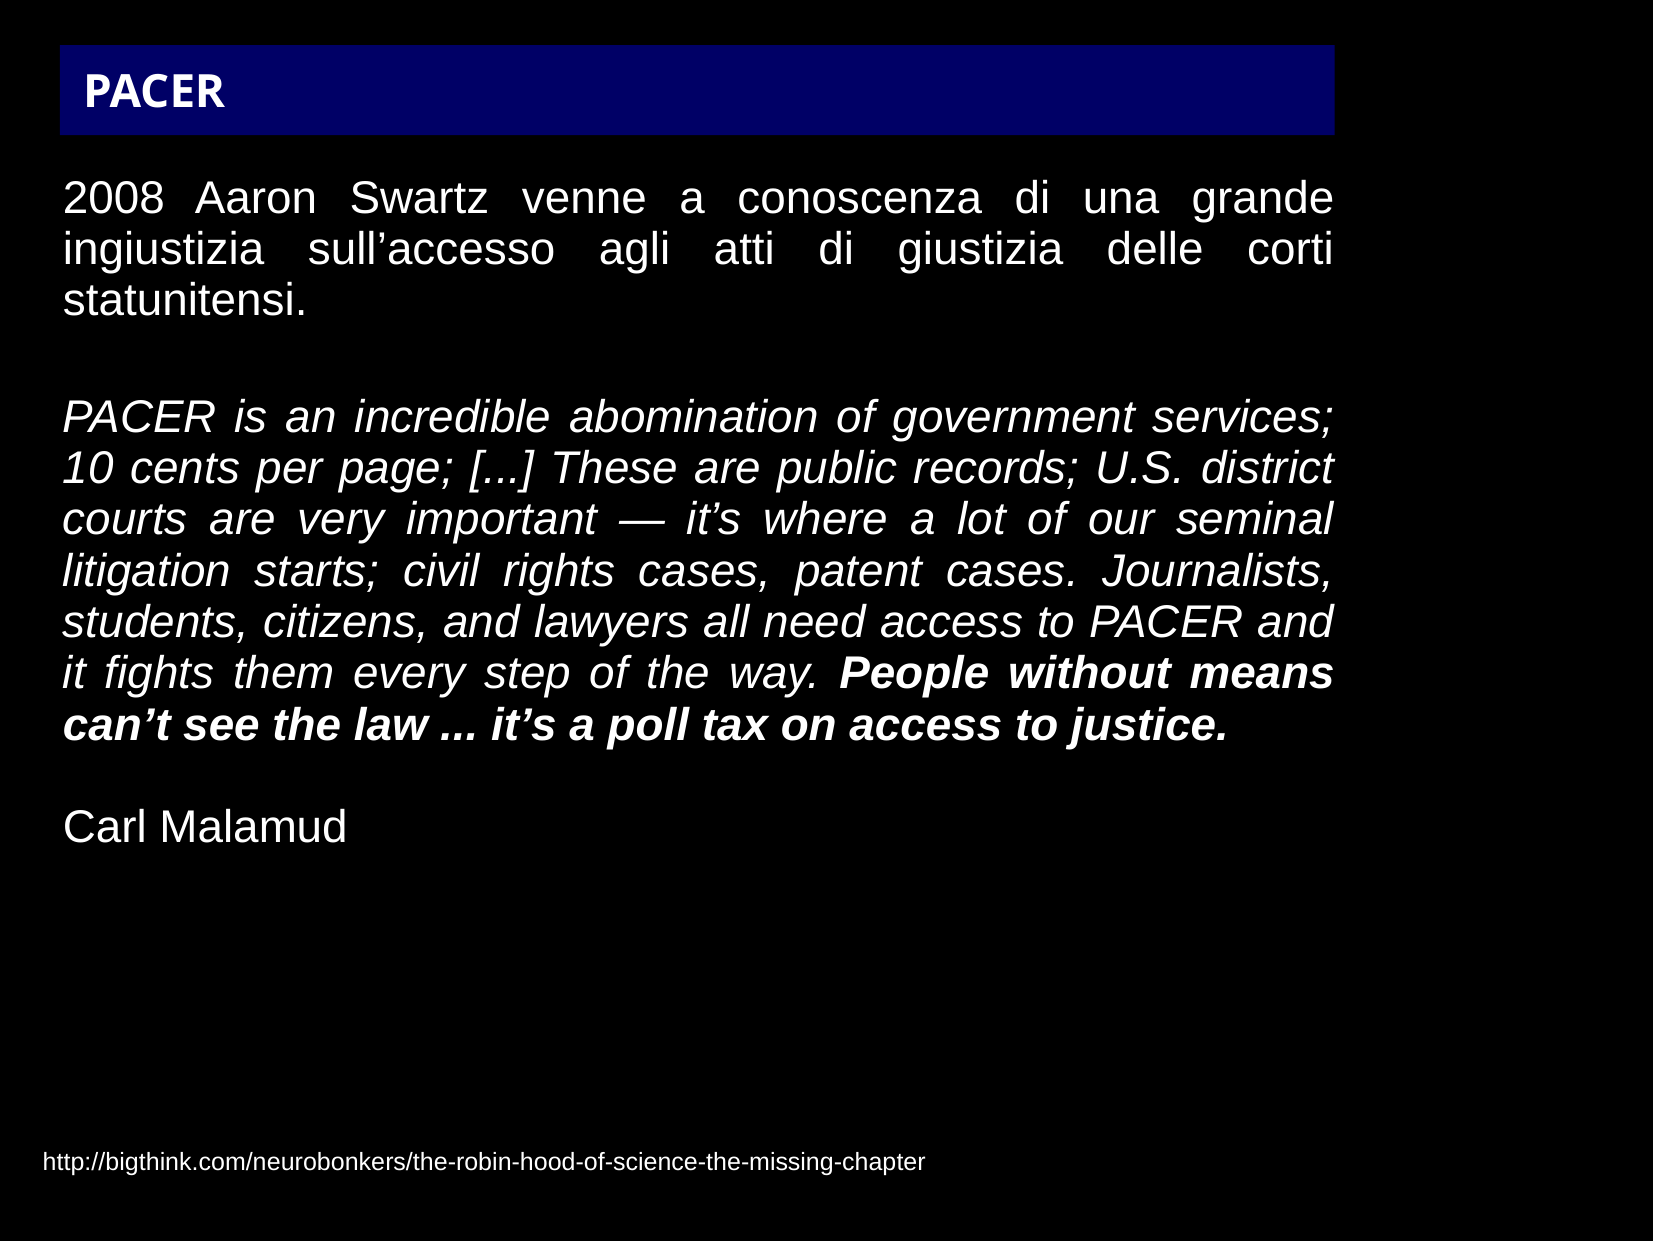

# PACER
2008 Aaron Swartz venne a conoscenza di una grande ingiustizia sull’accesso agli atti di giustizia delle corti statunitensi.
PACER is an incredible abomination of government services; 10 cents per page; [...] These are public records; U.S. district courts are very important — it’s where a lot of our seminal litigation starts; civil rights cases, patent cases. Journalists, students, citizens, and lawyers all need access to PACER and it fights them every step of the way. People without means can’t see the law ... it’s a poll tax on access to justice.
Carl Malamud
http://bigthink.com/neurobonkers/the-robin-hood-of-science-the-missing-chapter